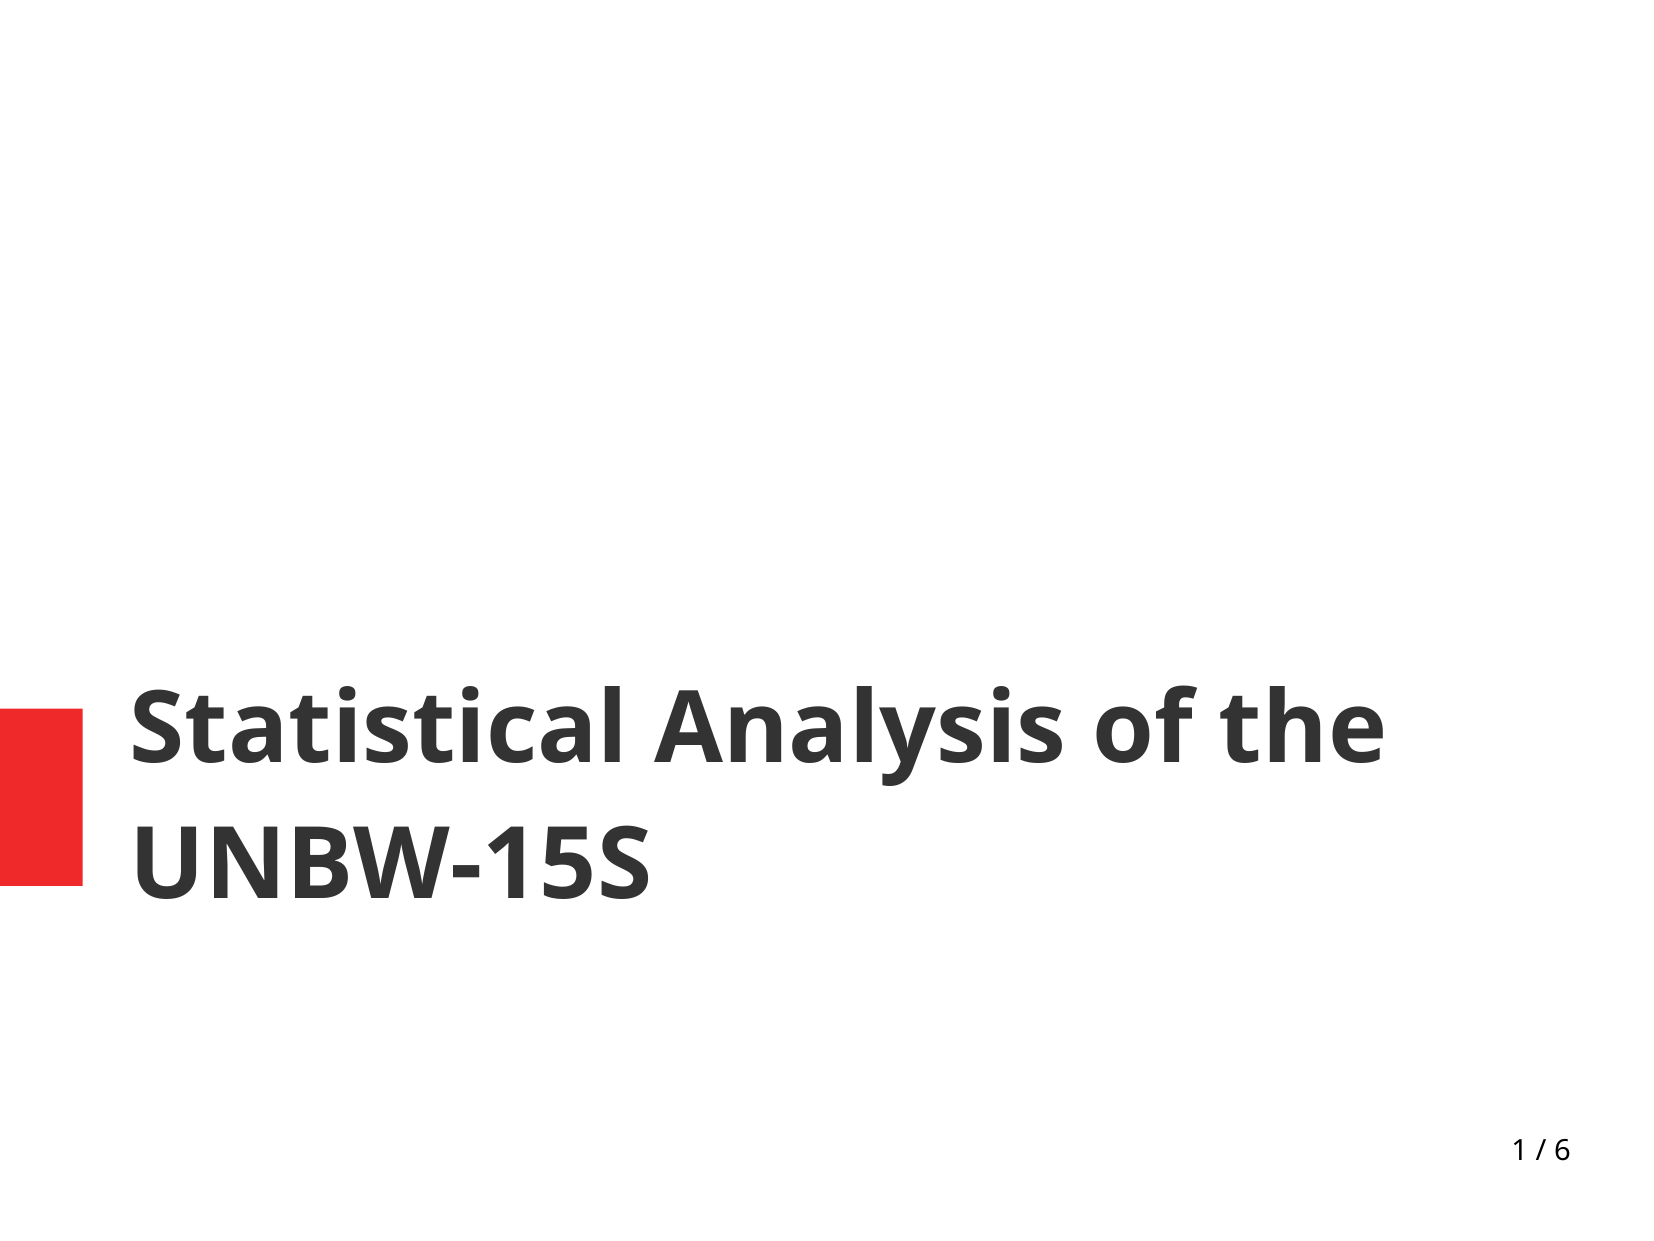

# Statistical Analysis of the UNBW-15S
1